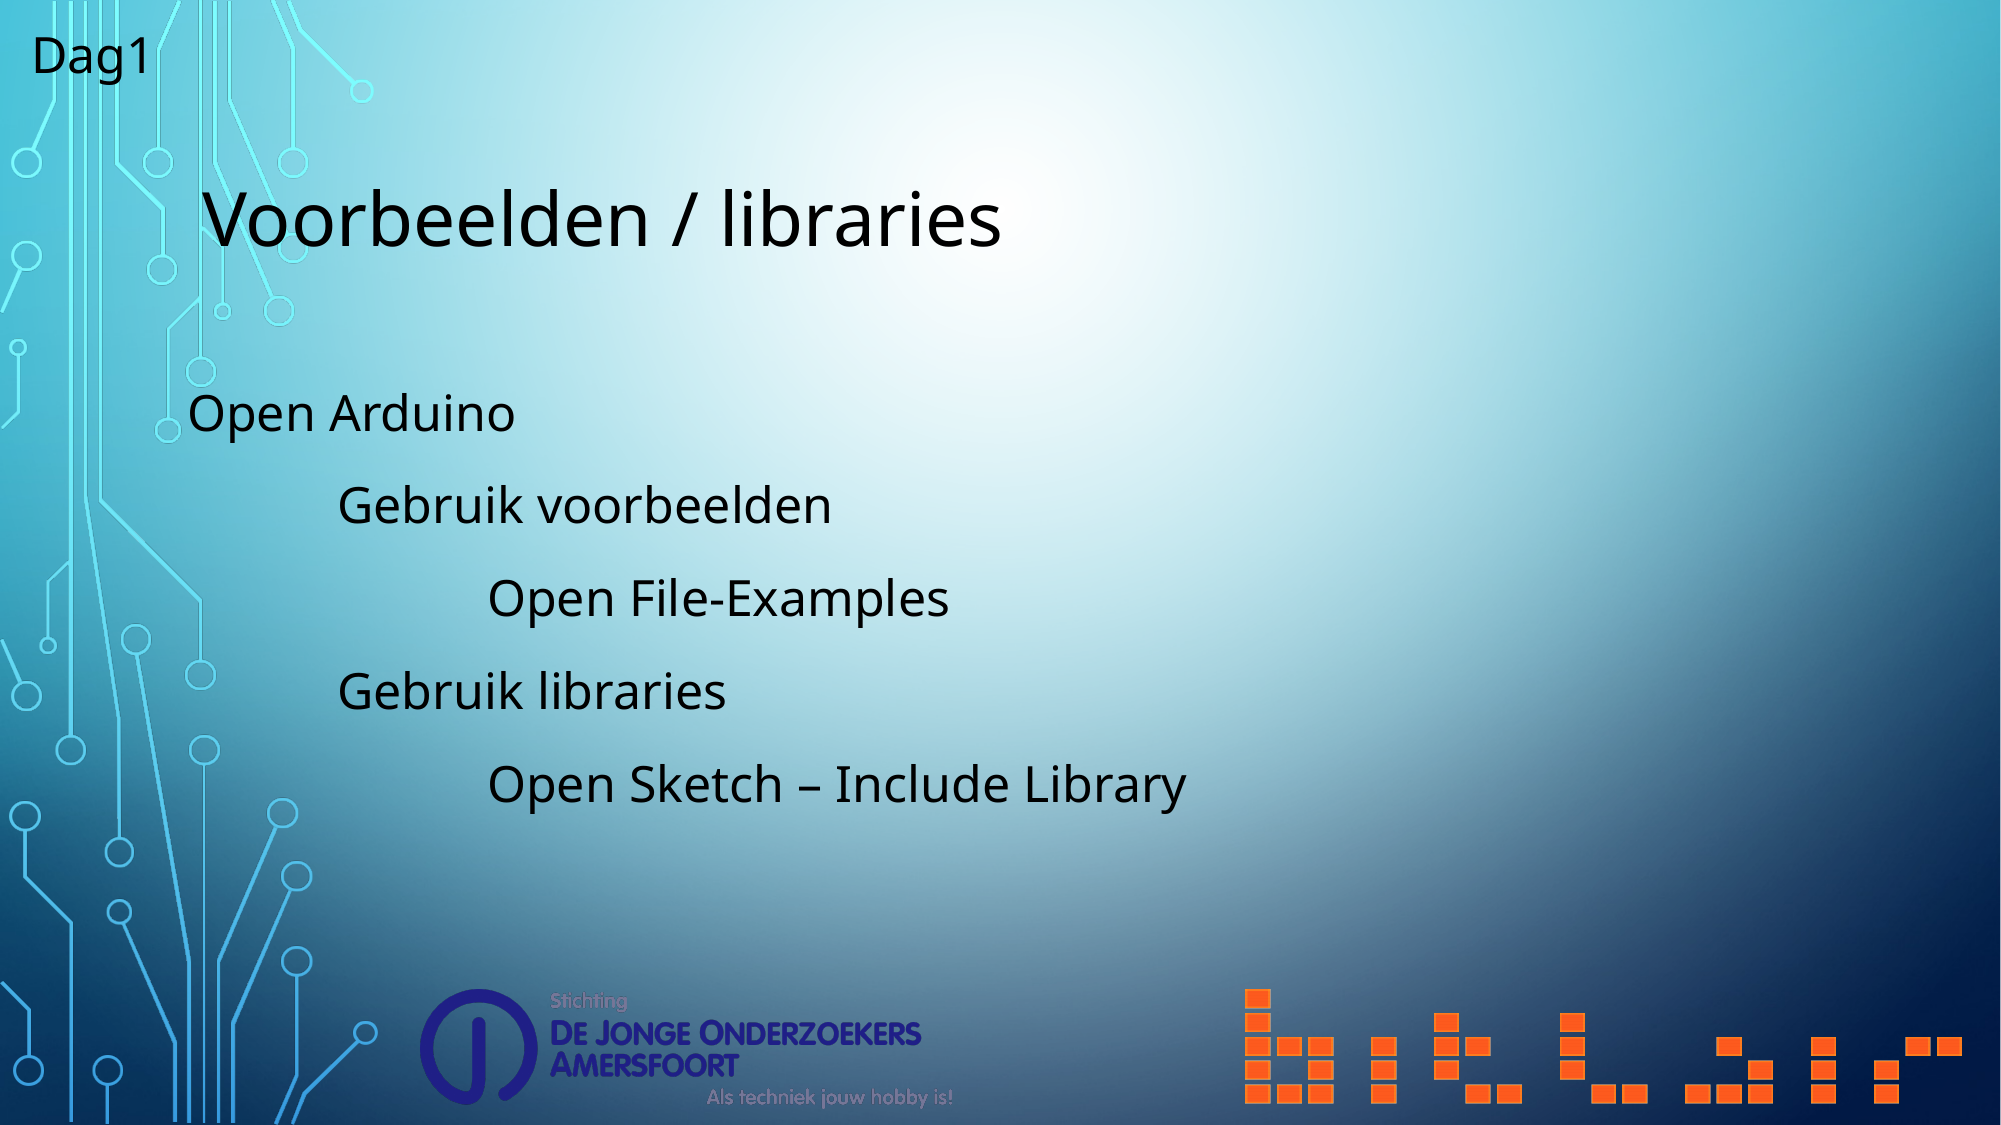

Dag1
# Voorbeelden / libraries
Open Arduino
	Gebruik voorbeelden
		Open File-Examples
	Gebruik libraries
		Open Sketch – Include Library